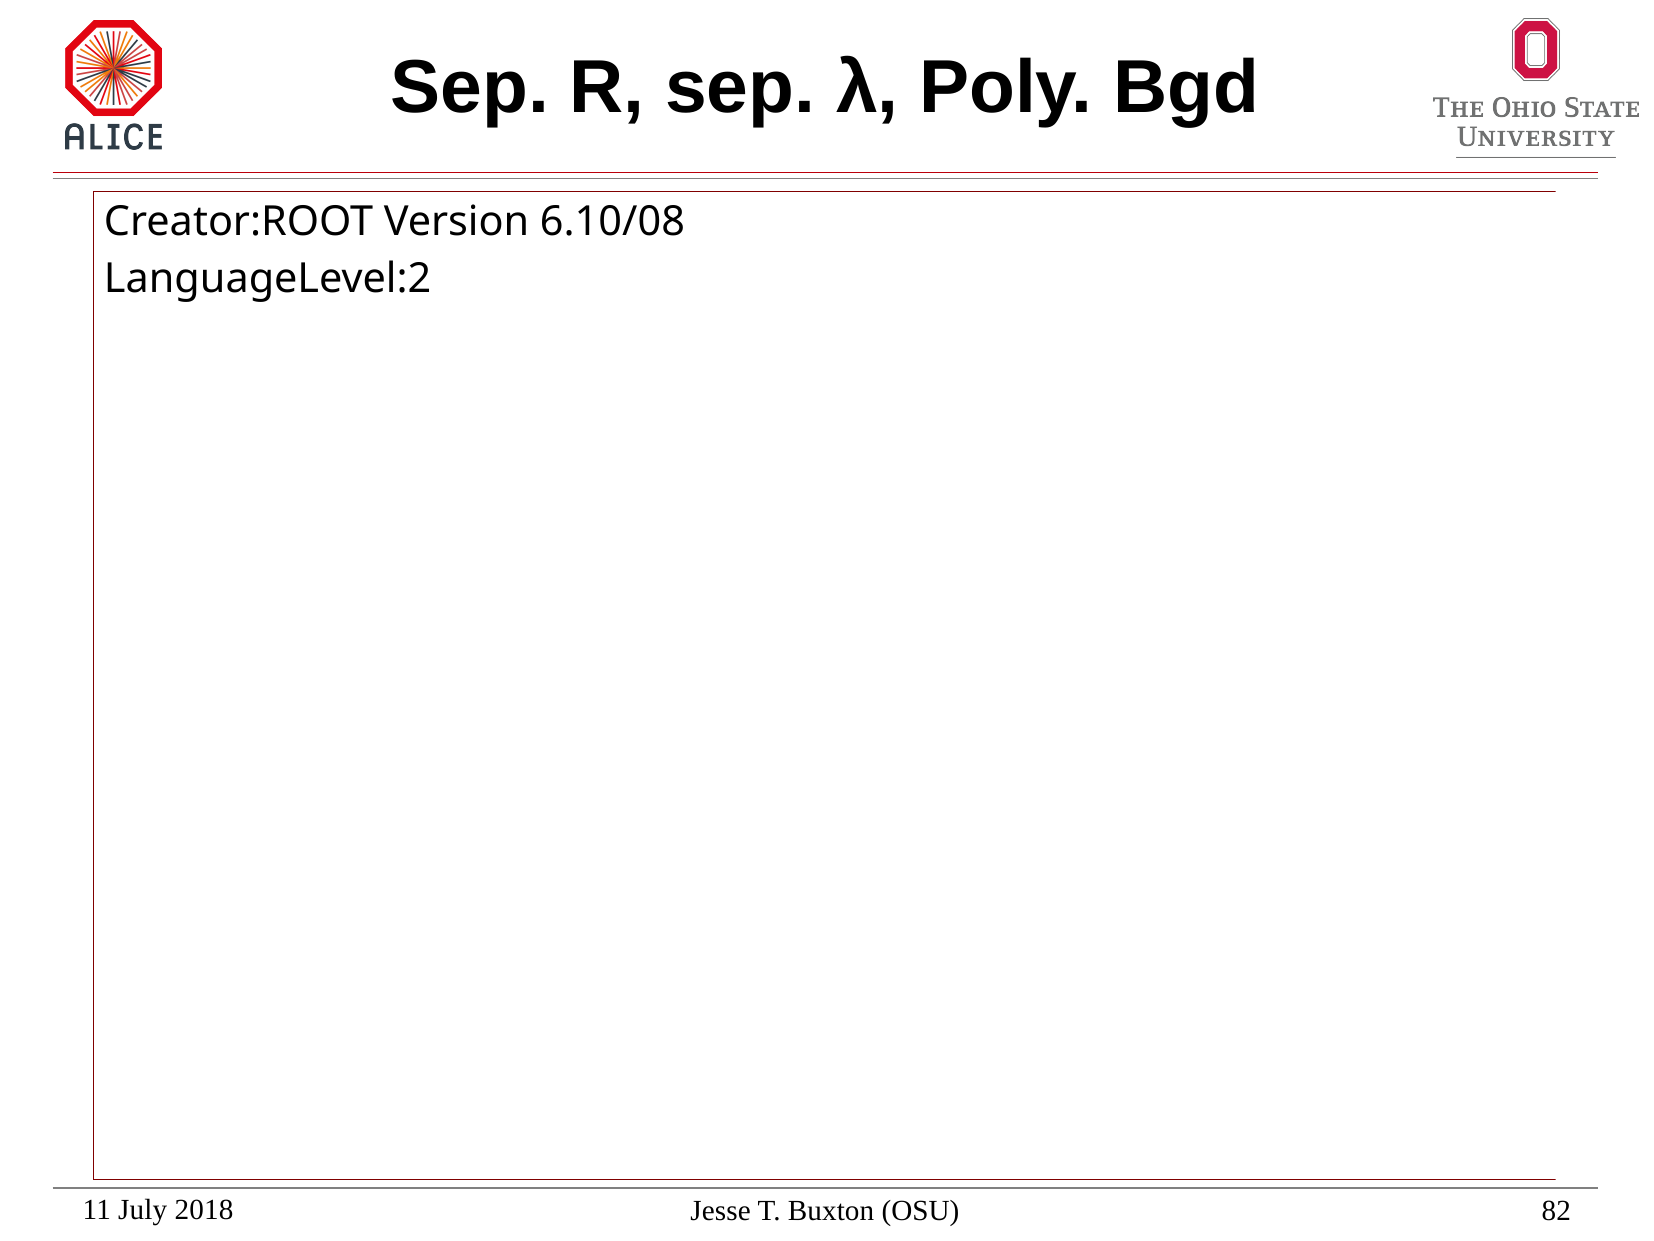

# Sep. R, sep. λ, Poly. Bgd
11 July 2018
Jesse T. Buxton (OSU)
82